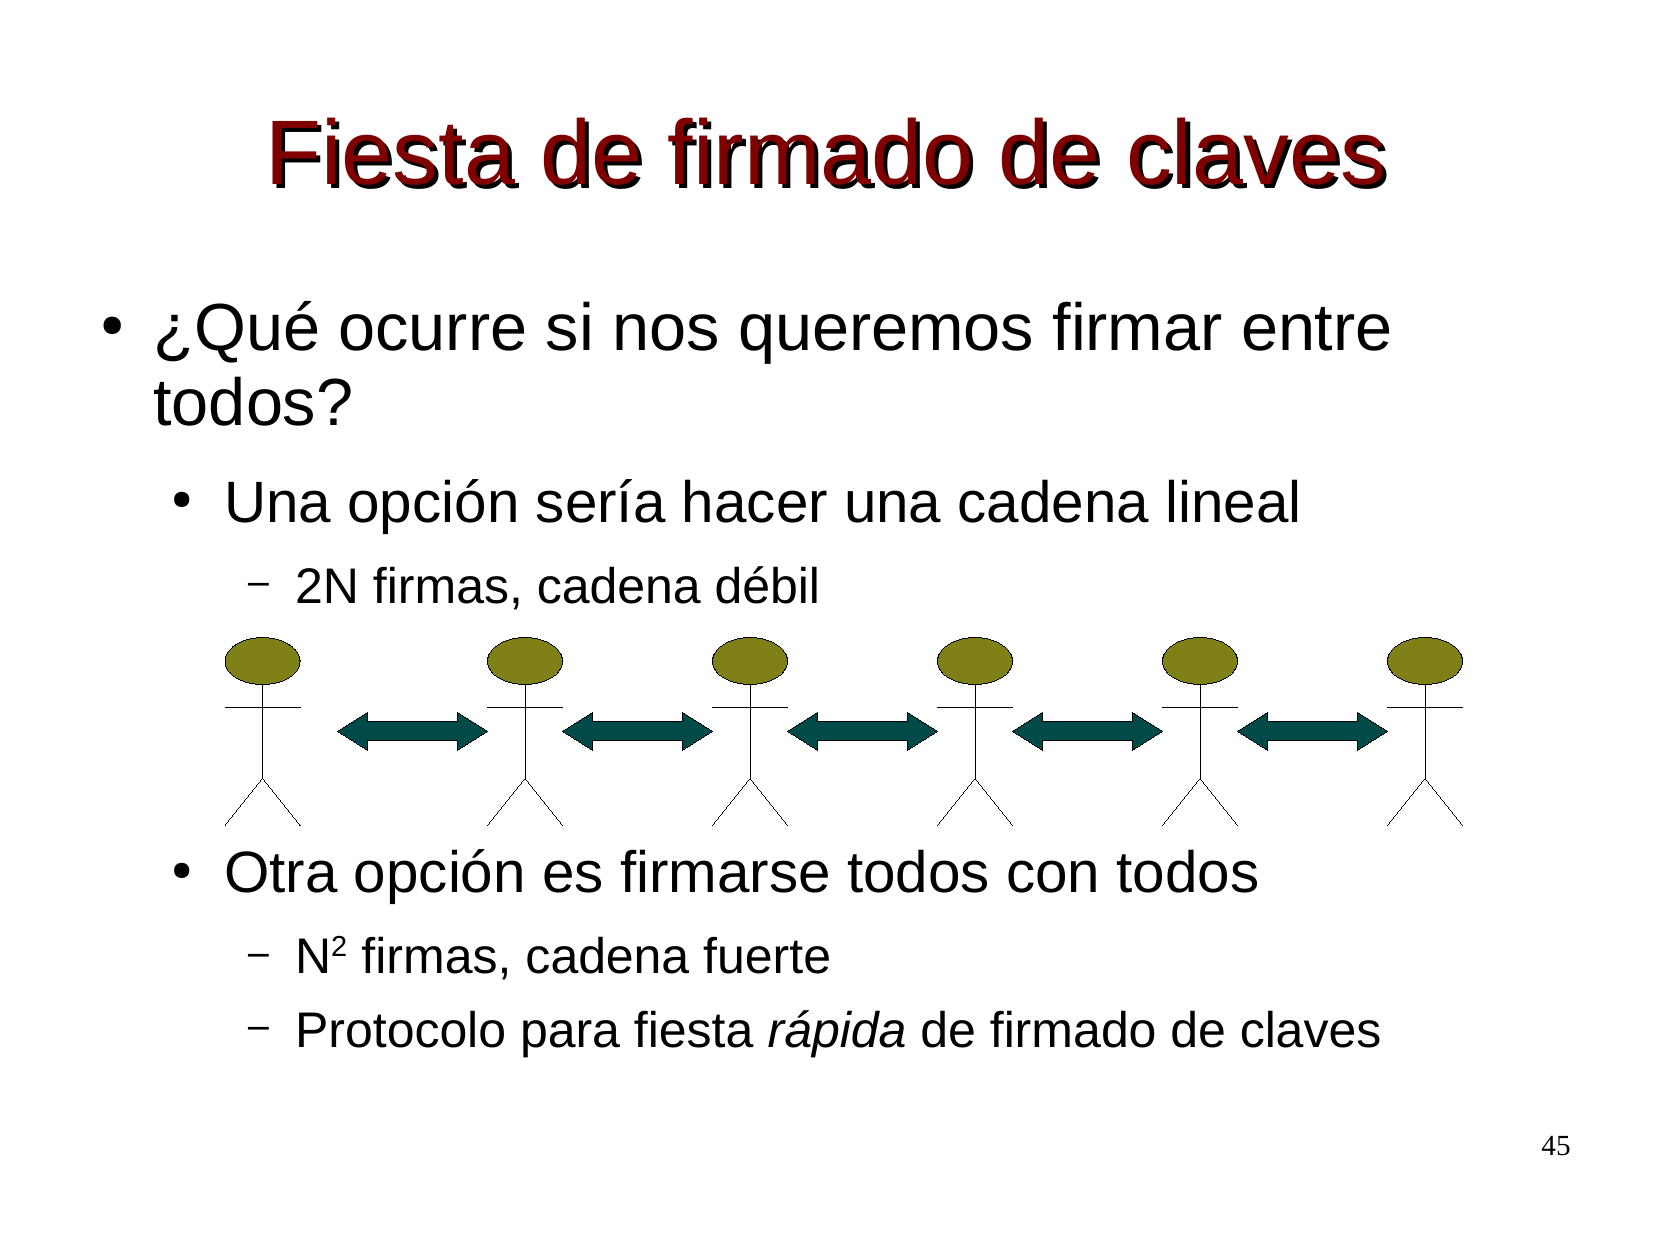

# Fiesta de firmado de claves
¿Qué ocurre si nos queremos firmar entre todos?
Una opción sería hacer una cadena lineal
2N firmas, cadena débil
Otra opción es firmarse todos con todos
N2 firmas, cadena fuerte
Protocolo para fiesta rápida de firmado de claves
45